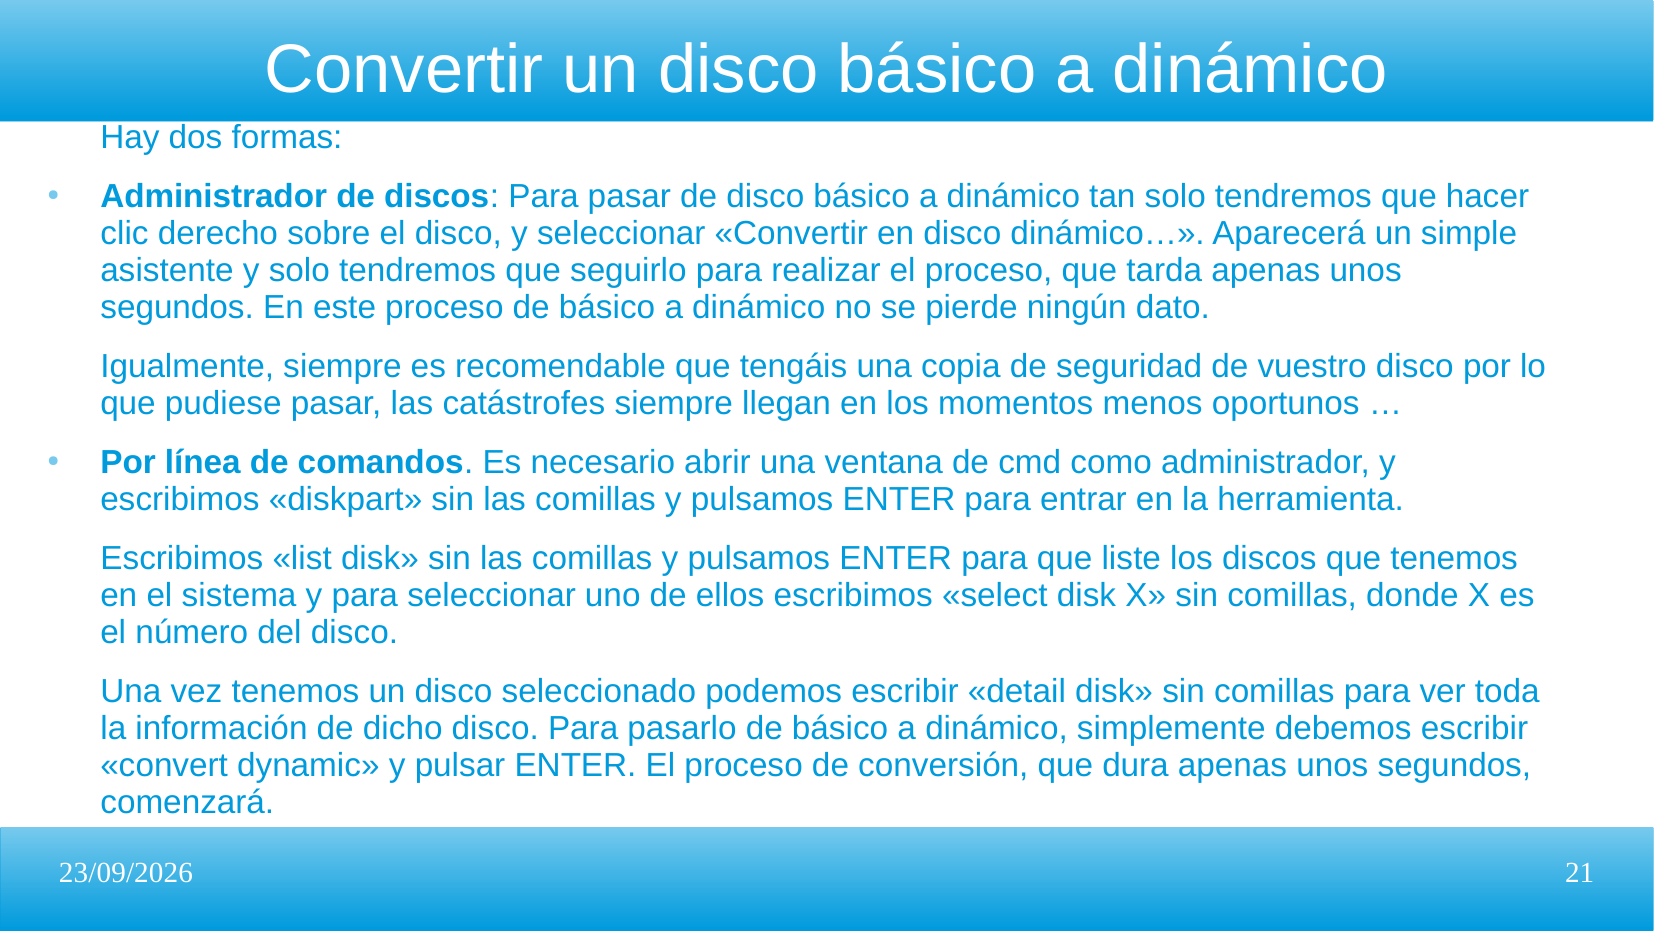

# Convertir un disco básico a dinámico
Hay dos formas:
Administrador de discos: Para pasar de disco básico a dinámico tan solo tendremos que hacer clic derecho sobre el disco, y seleccionar «Convertir en disco dinámico…». Aparecerá un simple asistente y solo tendremos que seguirlo para realizar el proceso, que tarda apenas unos segundos. En este proceso de básico a dinámico no se pierde ningún dato.
Igualmente, siempre es recomendable que tengáis una copia de seguridad de vuestro disco por lo que pudiese pasar, las catástrofes siempre llegan en los momentos menos oportunos …
Por línea de comandos. Es necesario abrir una ventana de cmd como administrador, y escribimos «diskpart» sin las comillas y pulsamos ENTER para entrar en la herramienta.
Escribimos «list disk» sin las comillas y pulsamos ENTER para que liste los discos que tenemos en el sistema y para seleccionar uno de ellos escribimos «select disk X» sin comillas, donde X es el número del disco.
Una vez tenemos un disco seleccionado podemos escribir «detail disk» sin comillas para ver toda la información de dicho disco. Para pasarlo de básico a dinámico, simplemente debemos escribir «convert dynamic» y pulsar ENTER. El proceso de conversión, que dura apenas unos segundos, comenzará.
21